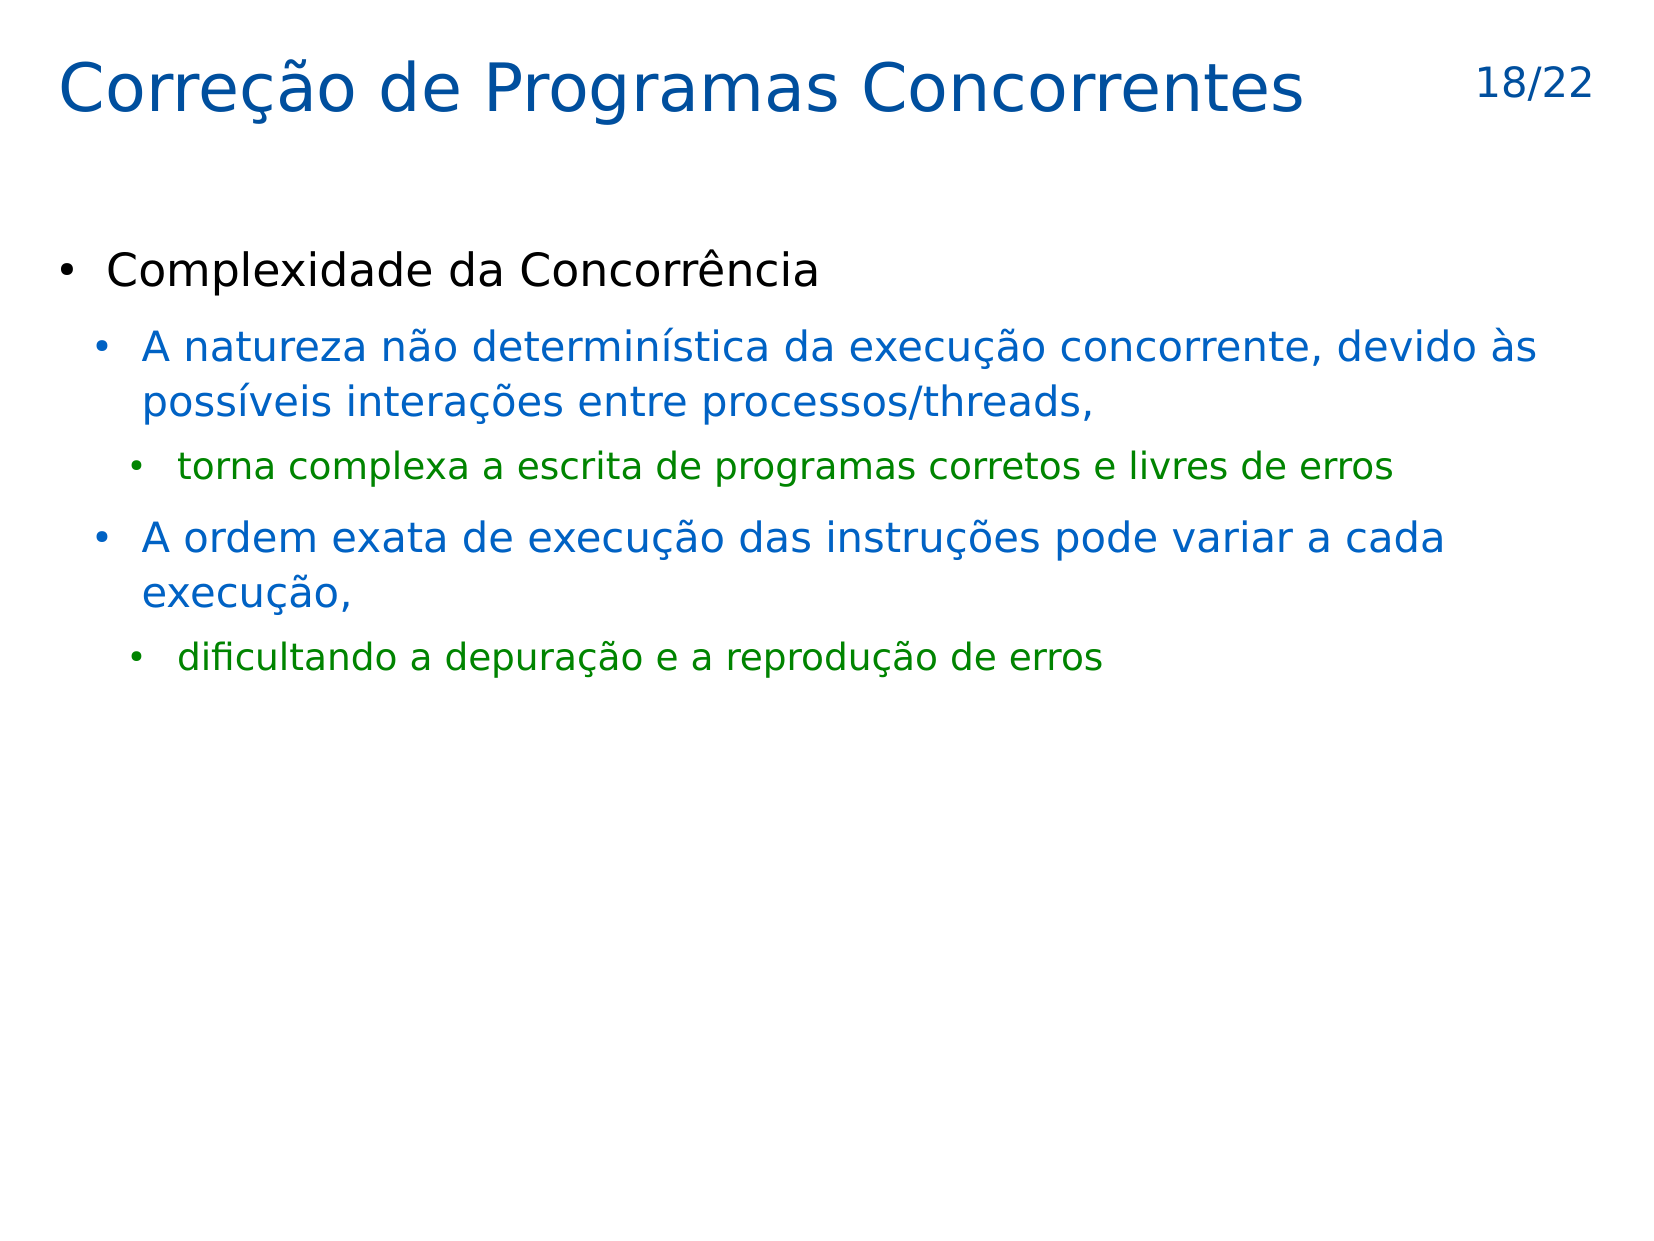

# Correção de Programas Concorrentes
18
Complexidade da Concorrência
A natureza não determinística da execução concorrente, devido às possíveis interações entre processos/threads,
torna complexa a escrita de programas corretos e livres de erros
A ordem exata de execução das instruções pode variar a cada execução,
dificultando a depuração e a reprodução de erros